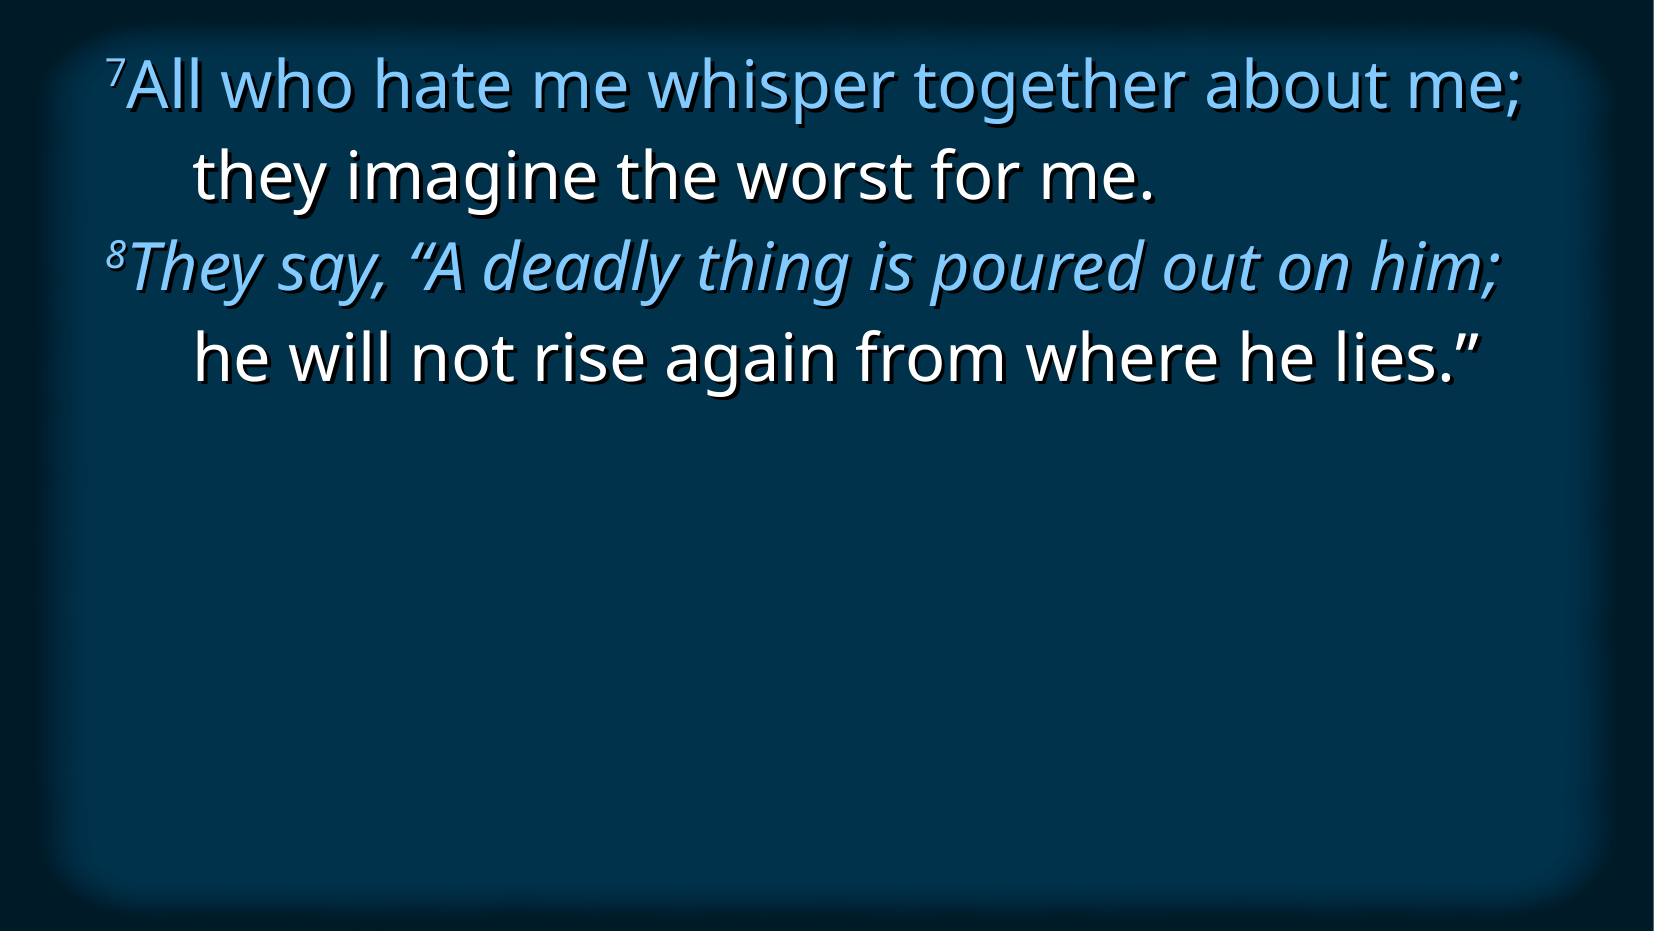

7All who hate me whisper together about me;
 they imagine the worst for me.
8They say, “A deadly thing is poured out on him;
 he will not rise again from where he lies.”